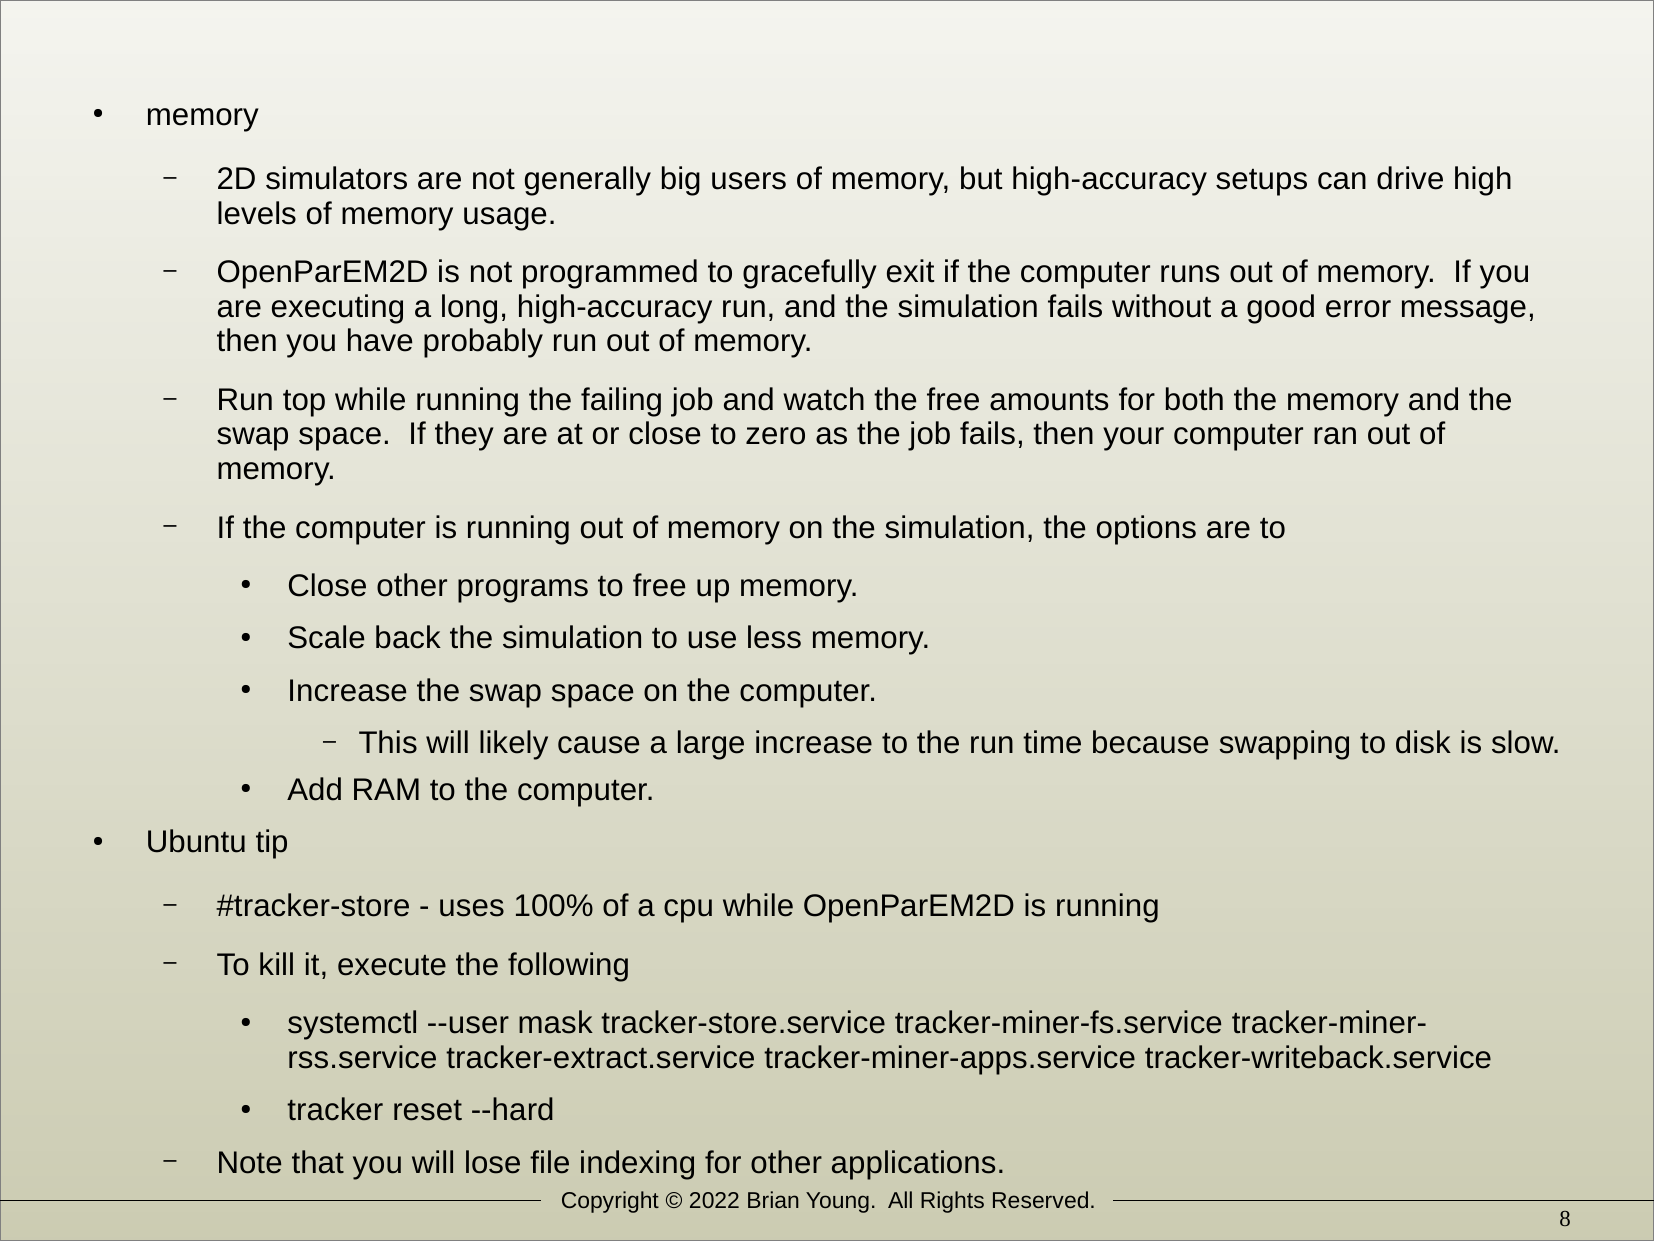

# memory
2D simulators are not generally big users of memory, but high-accuracy setups can drive high levels of memory usage.
OpenParEM2D is not programmed to gracefully exit if the computer runs out of memory. If you are executing a long, high-accuracy run, and the simulation fails without a good error message, then you have probably run out of memory.
Run top while running the failing job and watch the free amounts for both the memory and the swap space. If they are at or close to zero as the job fails, then your computer ran out of memory.
If the computer is running out of memory on the simulation, the options are to
Close other programs to free up memory.
Scale back the simulation to use less memory.
Increase the swap space on the computer.
This will likely cause a large increase to the run time because swapping to disk is slow.
Add RAM to the computer.
Ubuntu tip
#tracker-store - uses 100% of a cpu while OpenParEM2D is running
To kill it, execute the following
systemctl --user mask tracker-store.service tracker-miner-fs.service tracker-miner-rss.service tracker-extract.service tracker-miner-apps.service tracker-writeback.service
tracker reset --hard
Note that you will lose file indexing for other applications.
8